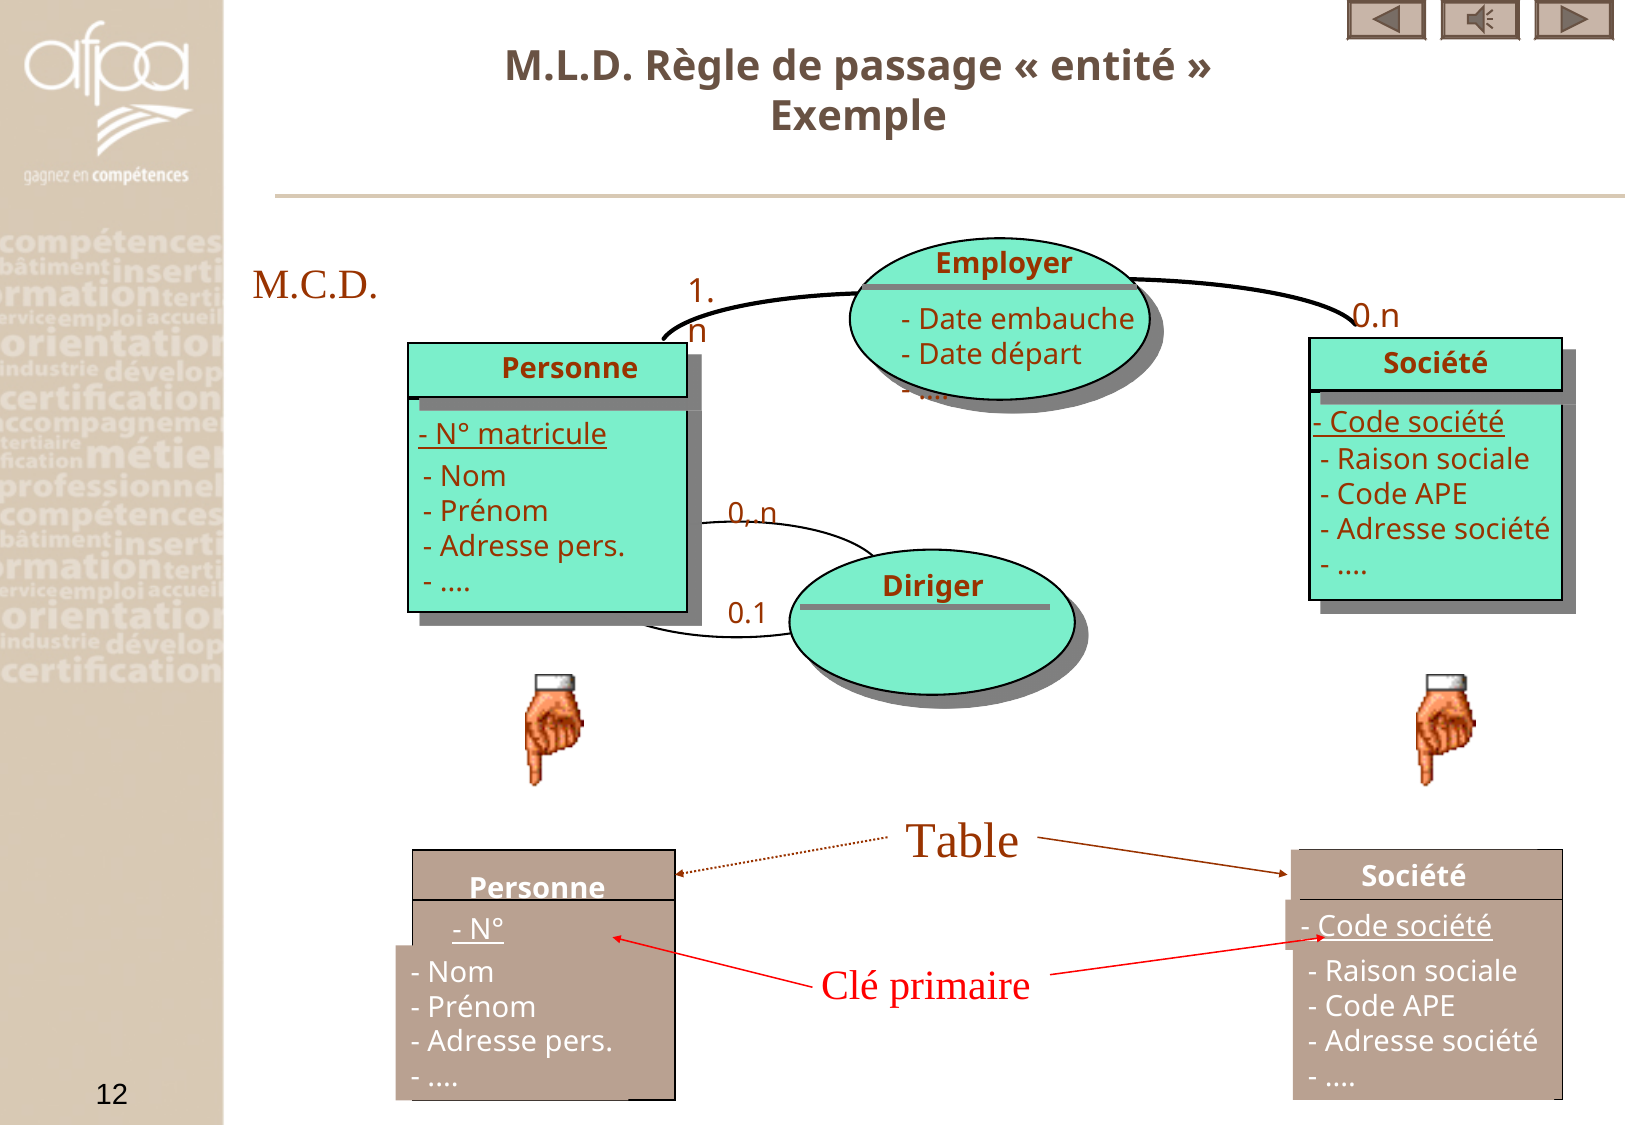

# M.L.D. Règle de passage « entité » Exemple
Employer
- Date embauche
- Date départ
- ....
1.n
0.n
0,.n
0.1
Société
- Code société
- Raison sociale
- Code APE
- Adresse société
- ....
Personne
- N° matricule
- Nom
- Prénom
- Adresse pers.
- ....
Diriger
M.C.D.
Table
Personne
- N° matricule
- Nom
- Prénom
- Adresse pers.
- ....
Société
- Code société
- Raison sociale
- Code APE
- Adresse société
- ....
Clé primaire